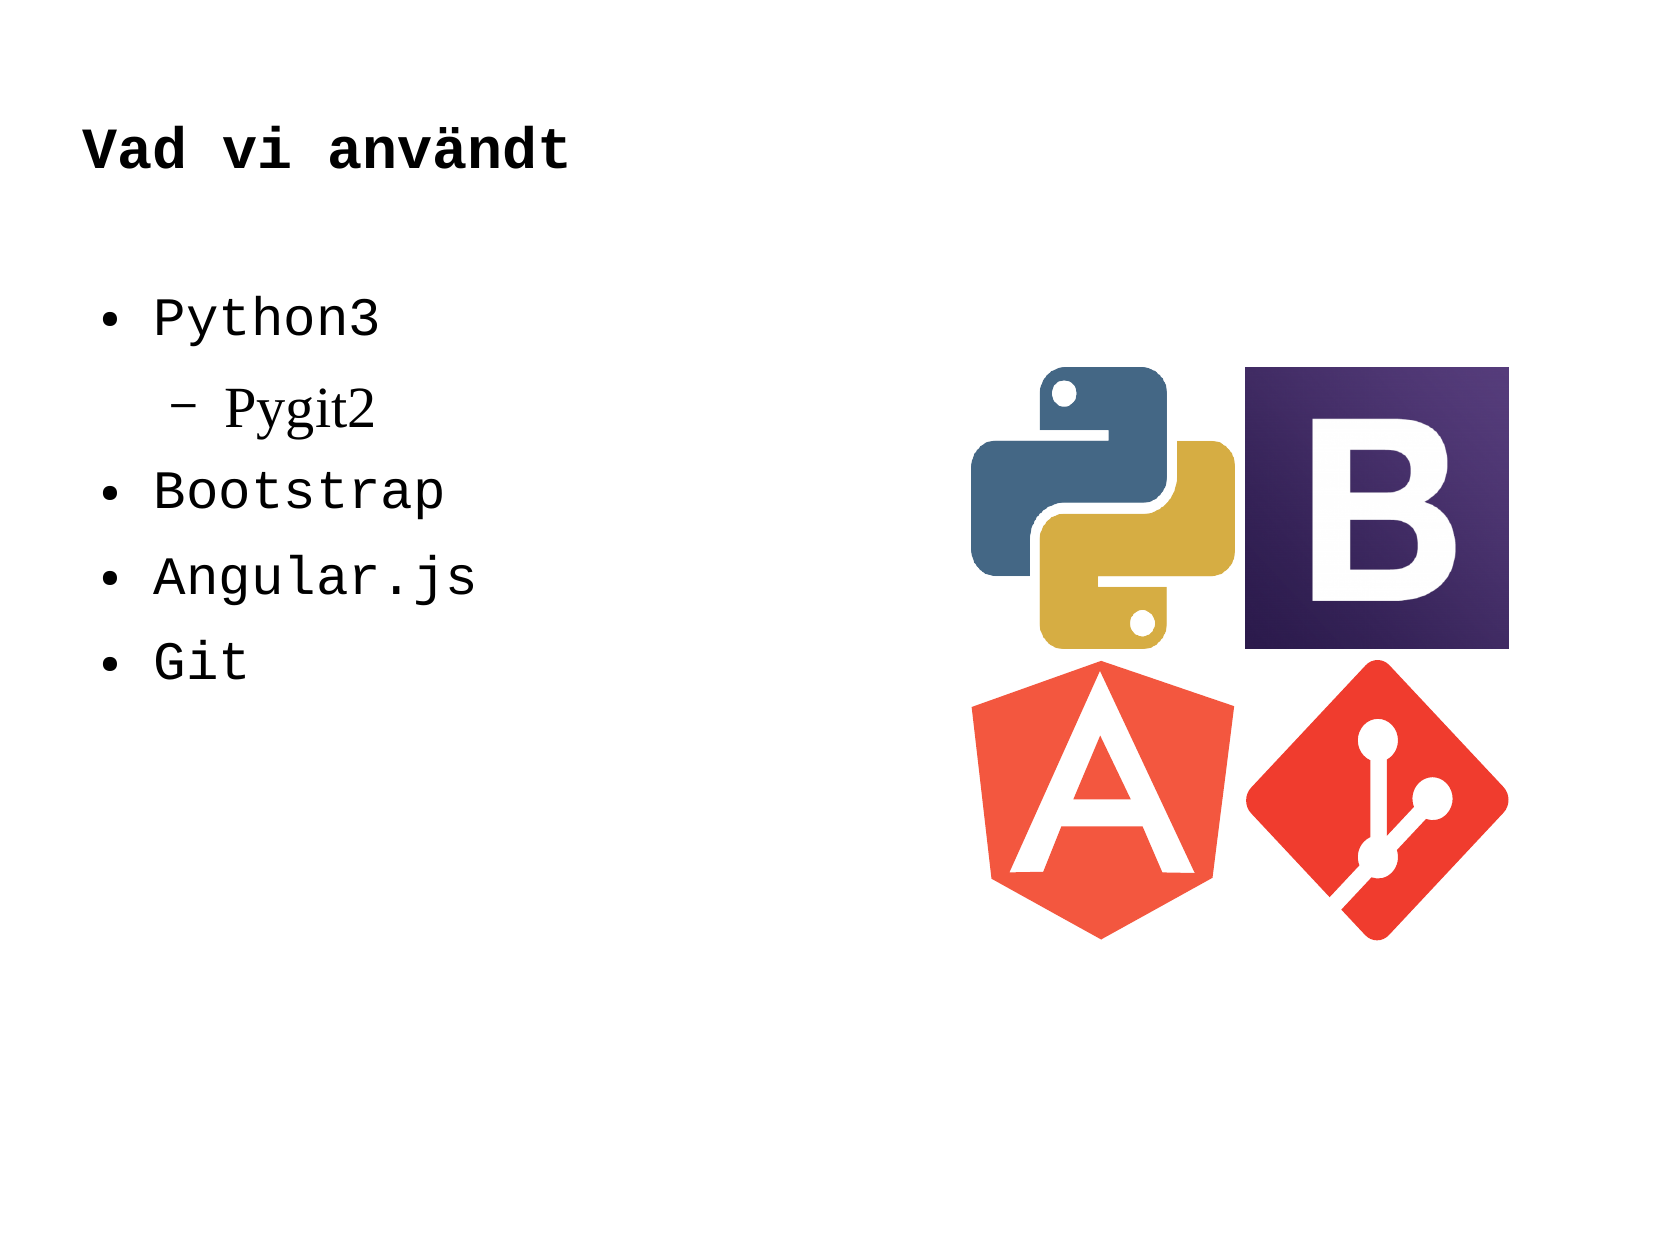

# Vad vi användt
Python3
Pygit2
Bootstrap
Angular.js
Git